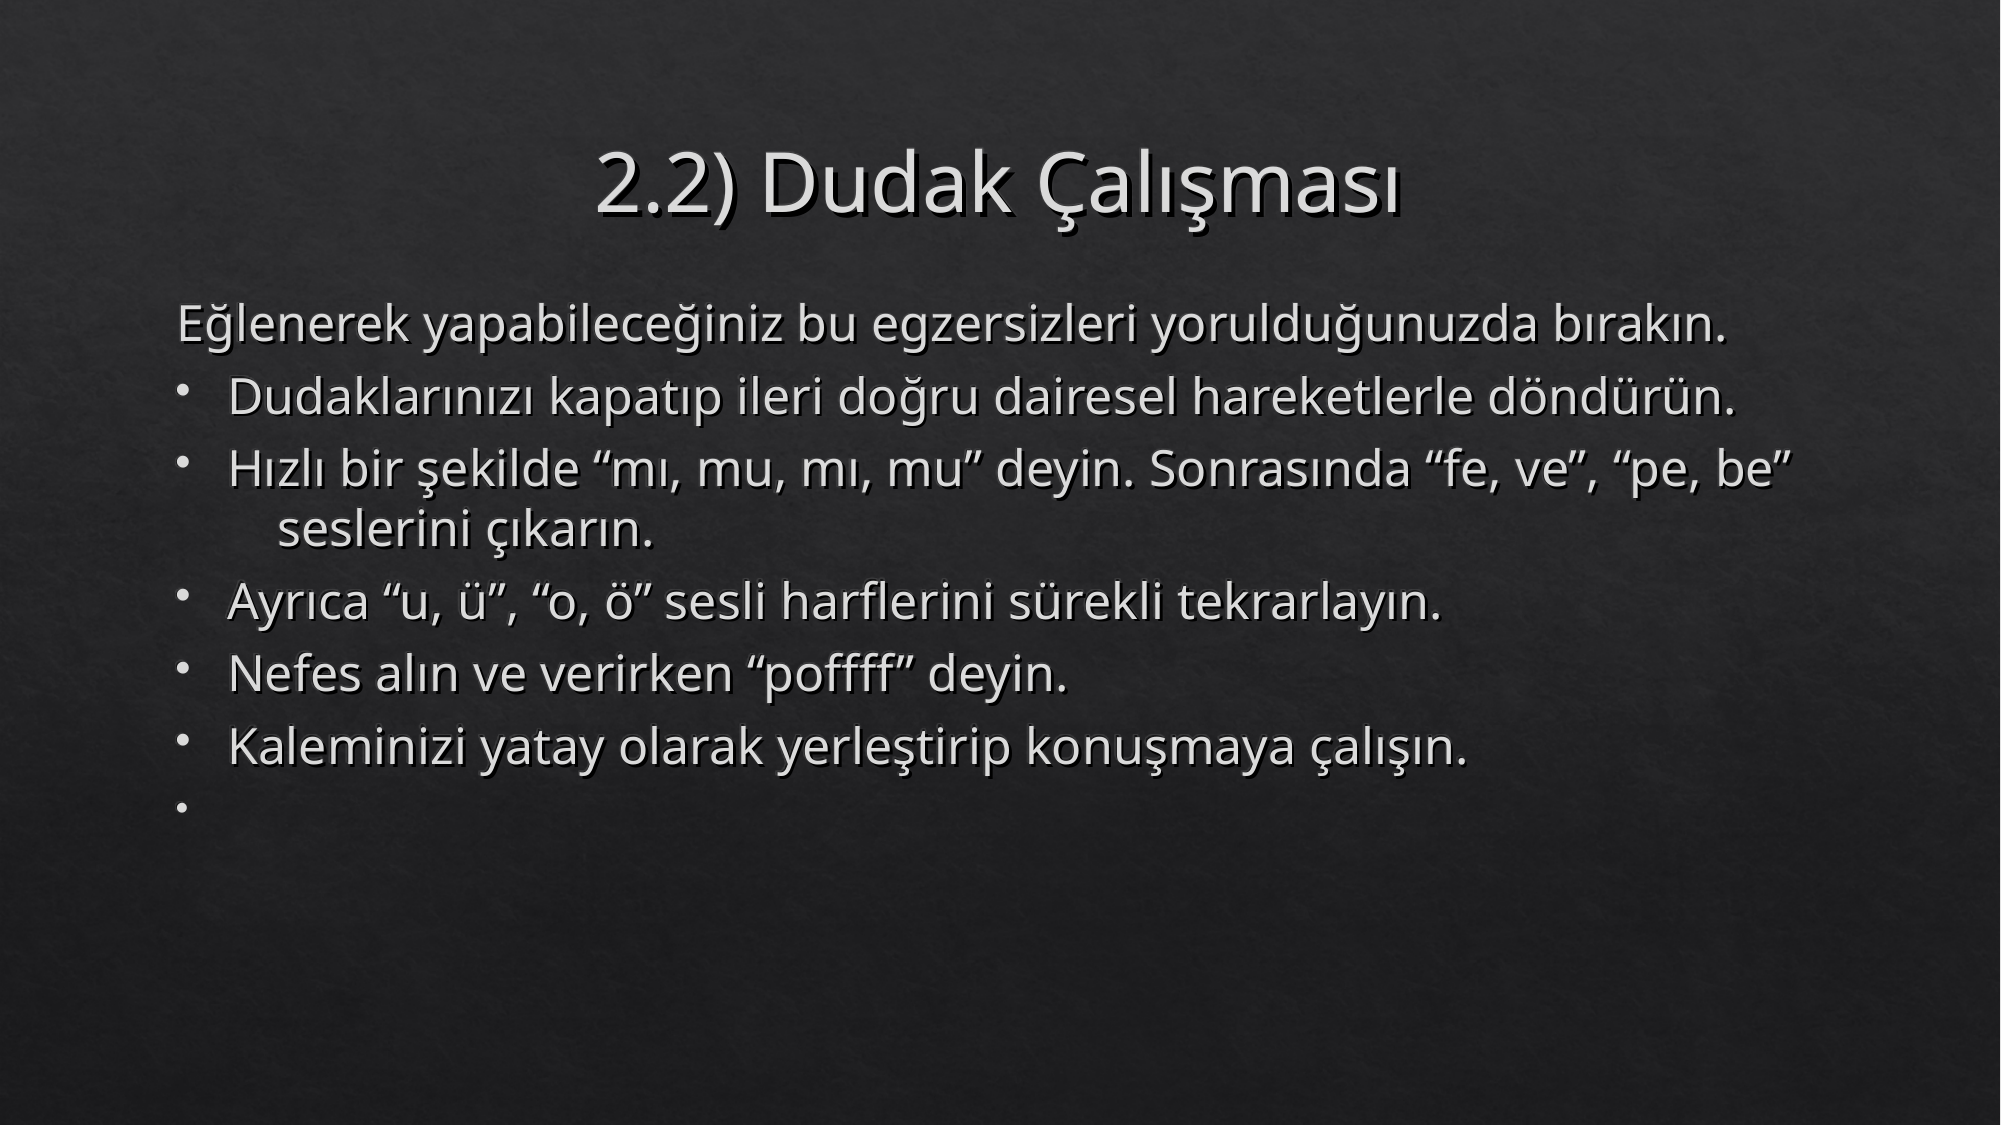

# 2.2) Dudak Çalışması
Eğlenerek yapabileceğiniz bu egzersizleri yorulduğunuzda bırakın.
Dudaklarınızı kapatıp ileri doğru dairesel hareketlerle döndürün.
Hızlı bir şekilde “mı, mu, mı, mu” deyin. Sonrasında “fe, ve”, “pe, be” seslerini çıkarın.
Ayrıca “u, ü”, “o, ö” sesli harflerini sürekli tekrarlayın.
Nefes alın ve verirken “poffff” deyin.
Kaleminizi yatay olarak yerleştirip konuşmaya çalışın.